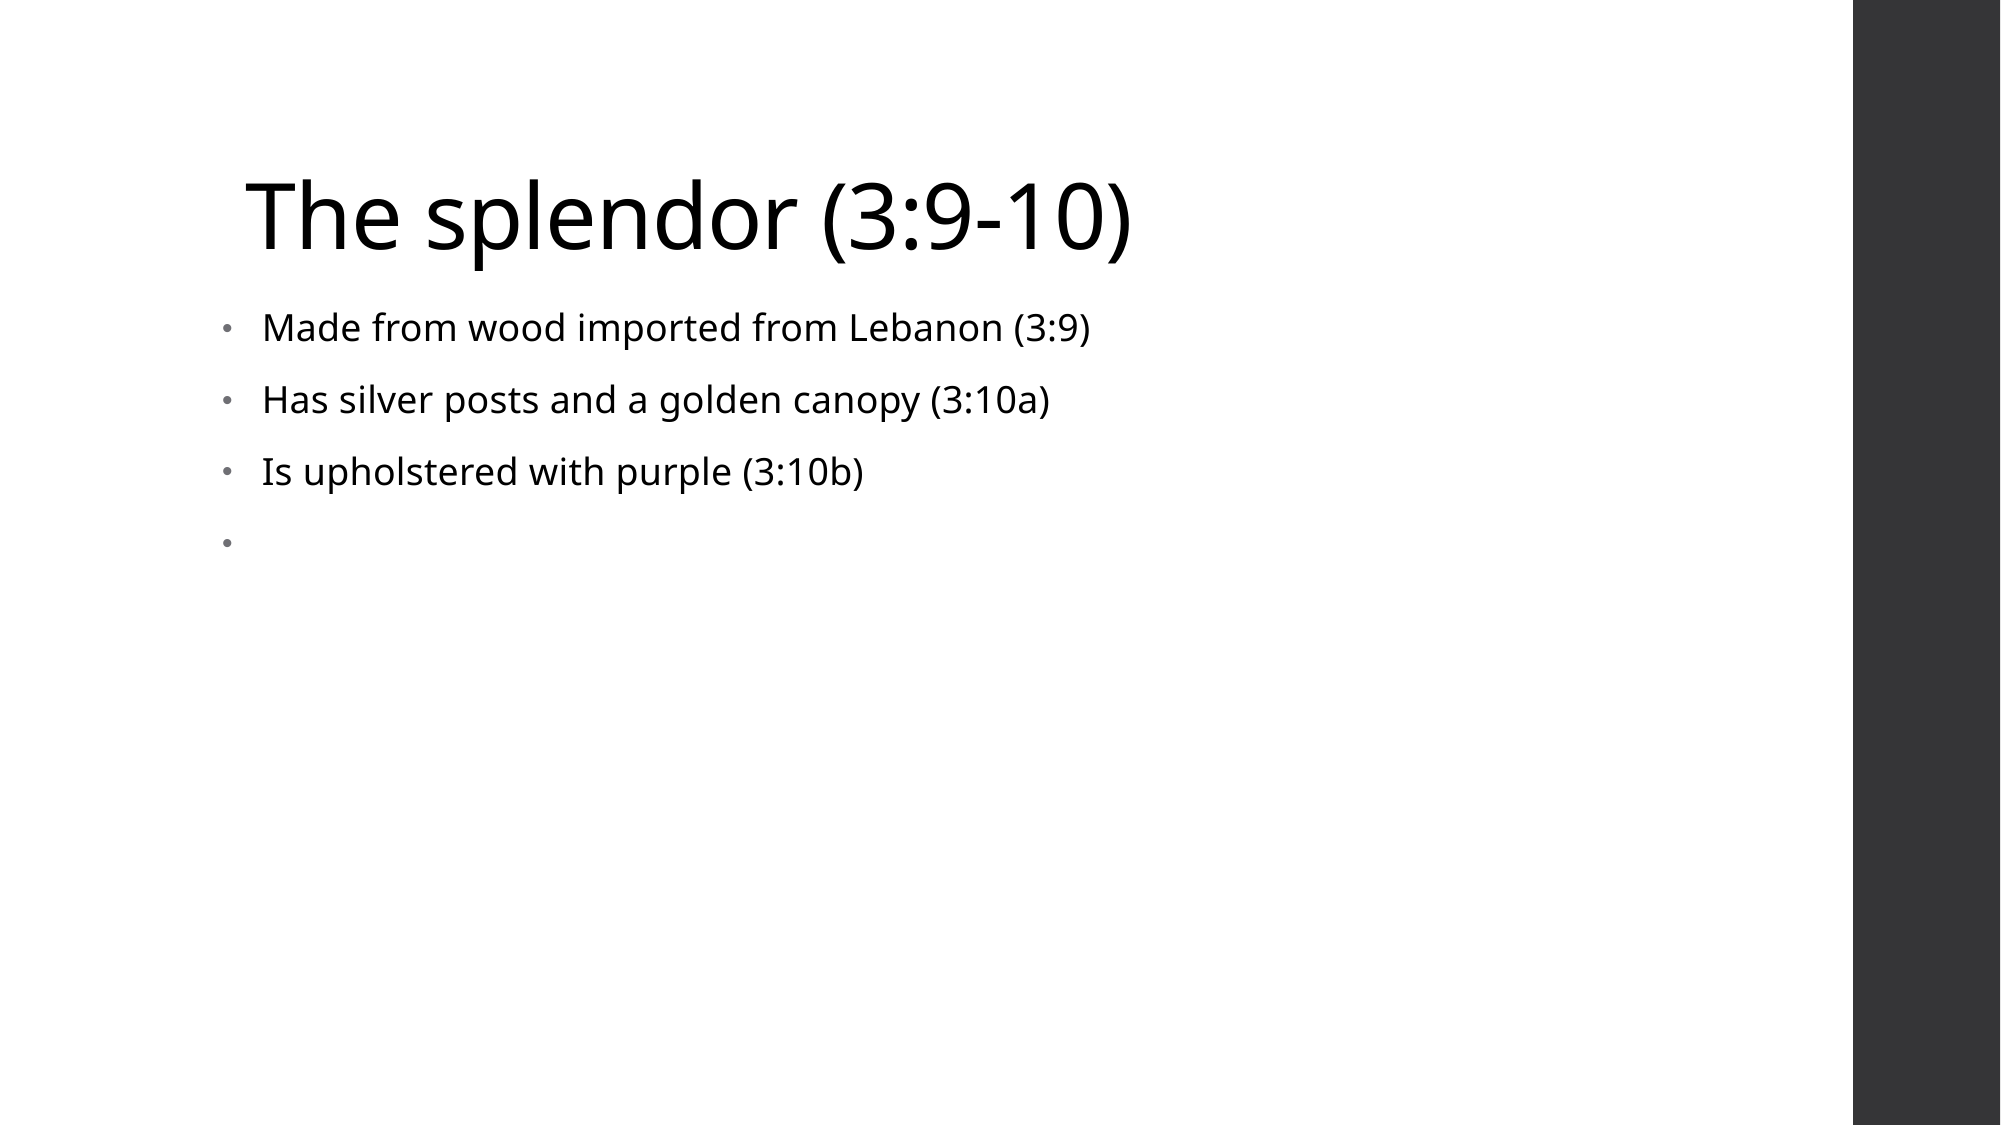

# The splendor (3:9-10)
 Made from wood imported from Lebanon (3:9)
 Has silver posts and a golden canopy (3:10a)
 Is upholstered with purple (3:10b)